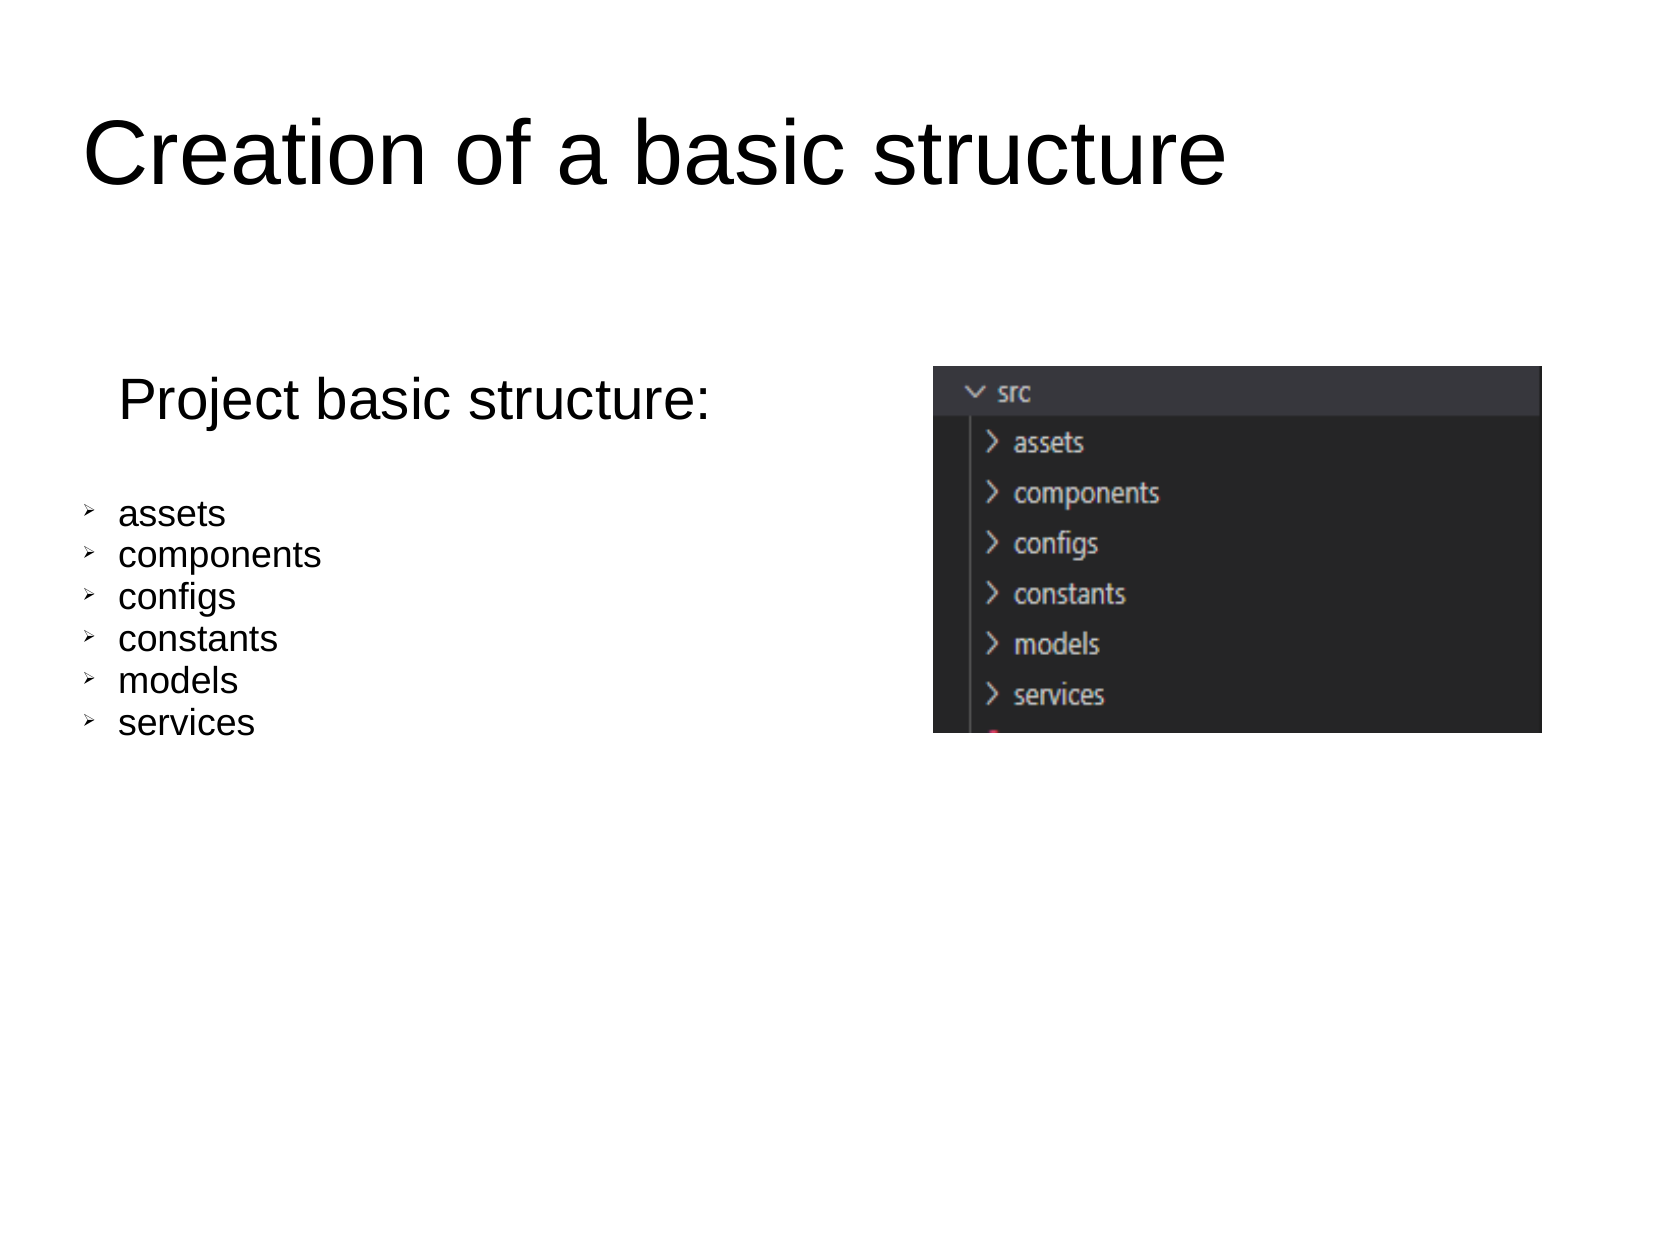

# Creation of a basic structure
Project basic structure:
assets
components
configs
constants
models
services